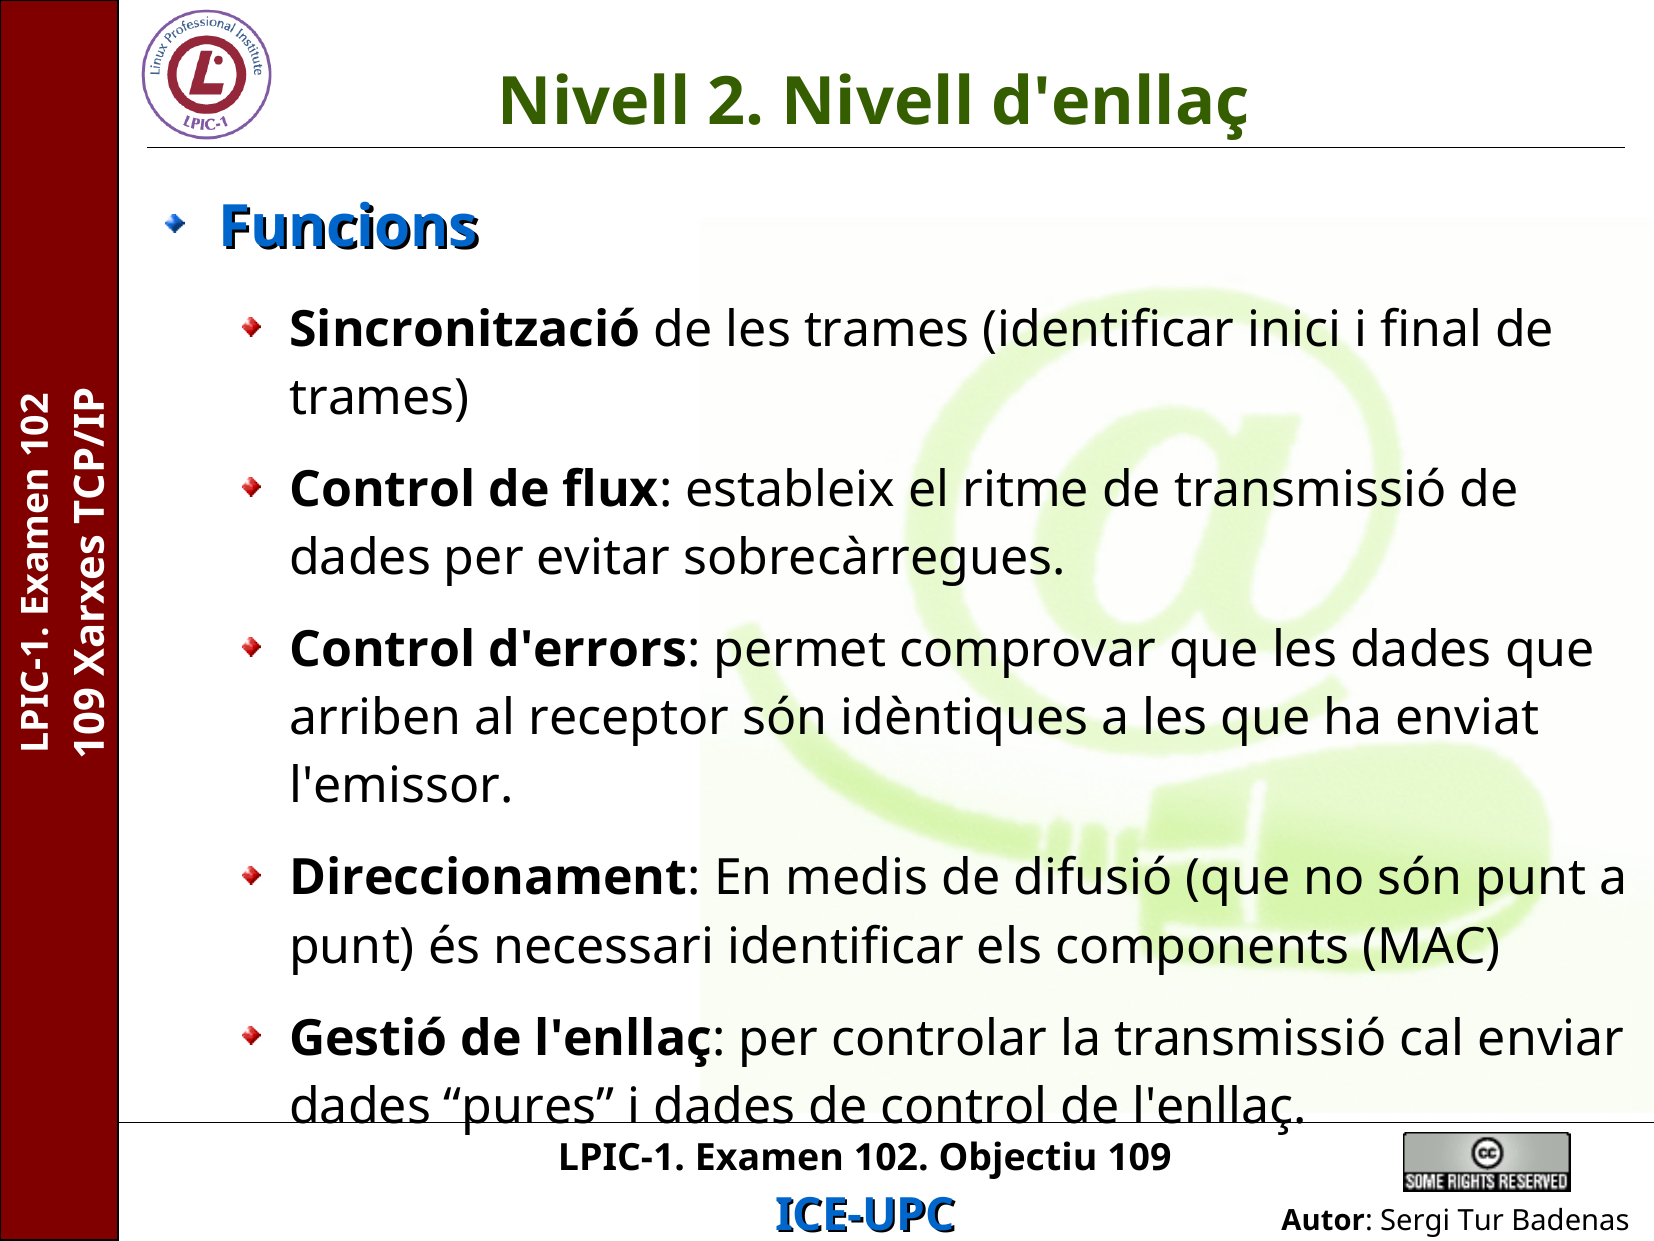

# Nivell 2. Nivell d'enllaç
Funcions
Sincronització de les trames (identificar inici i final de trames)
Control de flux: estableix el ritme de transmissió de dades per evitar sobrecàrregues.
Control d'errors: permet comprovar que les dades que arriben al receptor són idèntiques a les que ha enviat l'emissor.
Direccionament: En medis de difusió (que no són punt a punt) és necessari identificar els components (MAC)
Gestió de l'enllaç: per controlar la transmissió cal enviar dades “pures” i dades de control de l'enllaç.